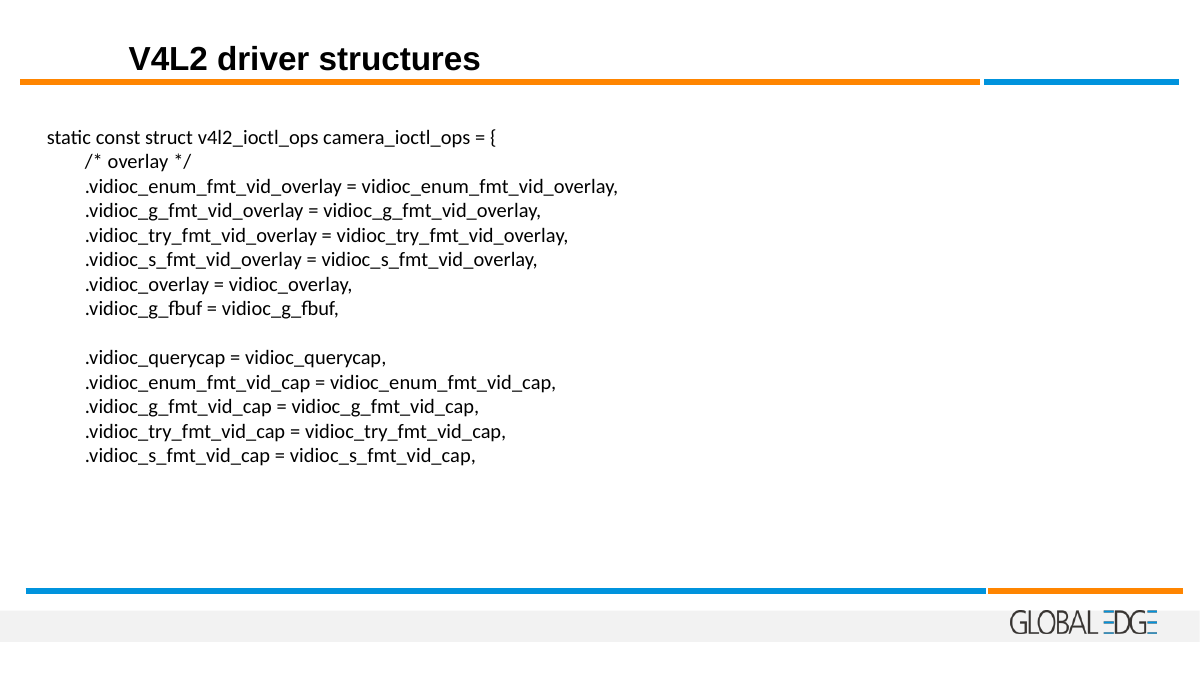

V4L2 driver structures
static const struct v4l2_ioctl_ops camera_ioctl_ops = {
 /* overlay */
 .vidioc_enum_fmt_vid_overlay = vidioc_enum_fmt_vid_overlay,
 .vidioc_g_fmt_vid_overlay = vidioc_g_fmt_vid_overlay,
 .vidioc_try_fmt_vid_overlay = vidioc_try_fmt_vid_overlay,
 .vidioc_s_fmt_vid_overlay = vidioc_s_fmt_vid_overlay,
 .vidioc_overlay = vidioc_overlay,
 .vidioc_g_fbuf = vidioc_g_fbuf,
 .vidioc_querycap = vidioc_querycap,
 .vidioc_enum_fmt_vid_cap = vidioc_enum_fmt_vid_cap,
 .vidioc_g_fmt_vid_cap = vidioc_g_fmt_vid_cap,
 .vidioc_try_fmt_vid_cap = vidioc_try_fmt_vid_cap,
 .vidioc_s_fmt_vid_cap = vidioc_s_fmt_vid_cap,